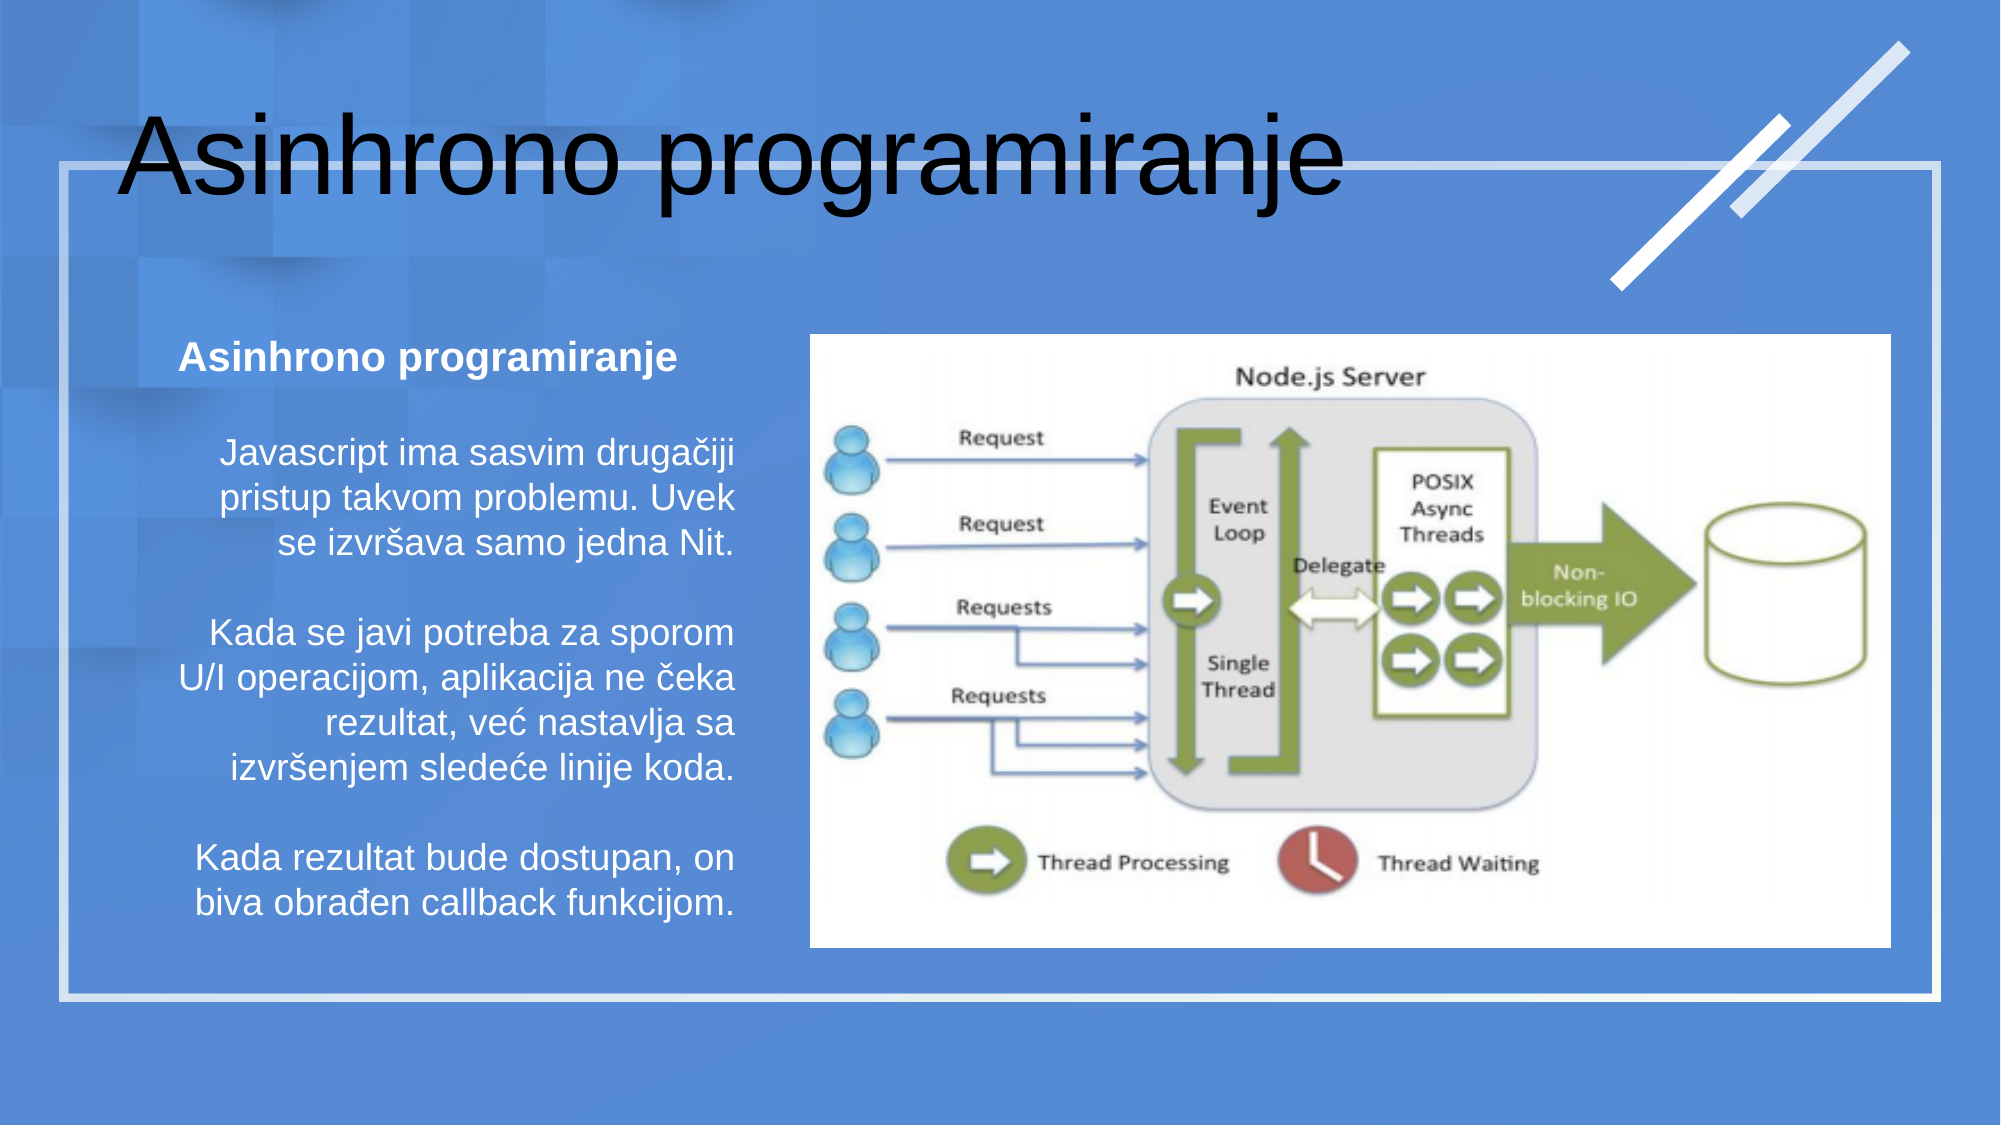

Asinhrono programiranje
Asinhrono programiranje
Javascript ima sasvim drugačiji pristup takvom problemu. Uvek se izvršava samo jedna Nit.
Kada se javi potreba za sporom U/I operacijom, aplikacija ne čeka rezultat, već nastavlja sa izvršenjem sledeće linije koda.
Kada rezultat bude dostupan, on biva obrađen callback funkcijom.